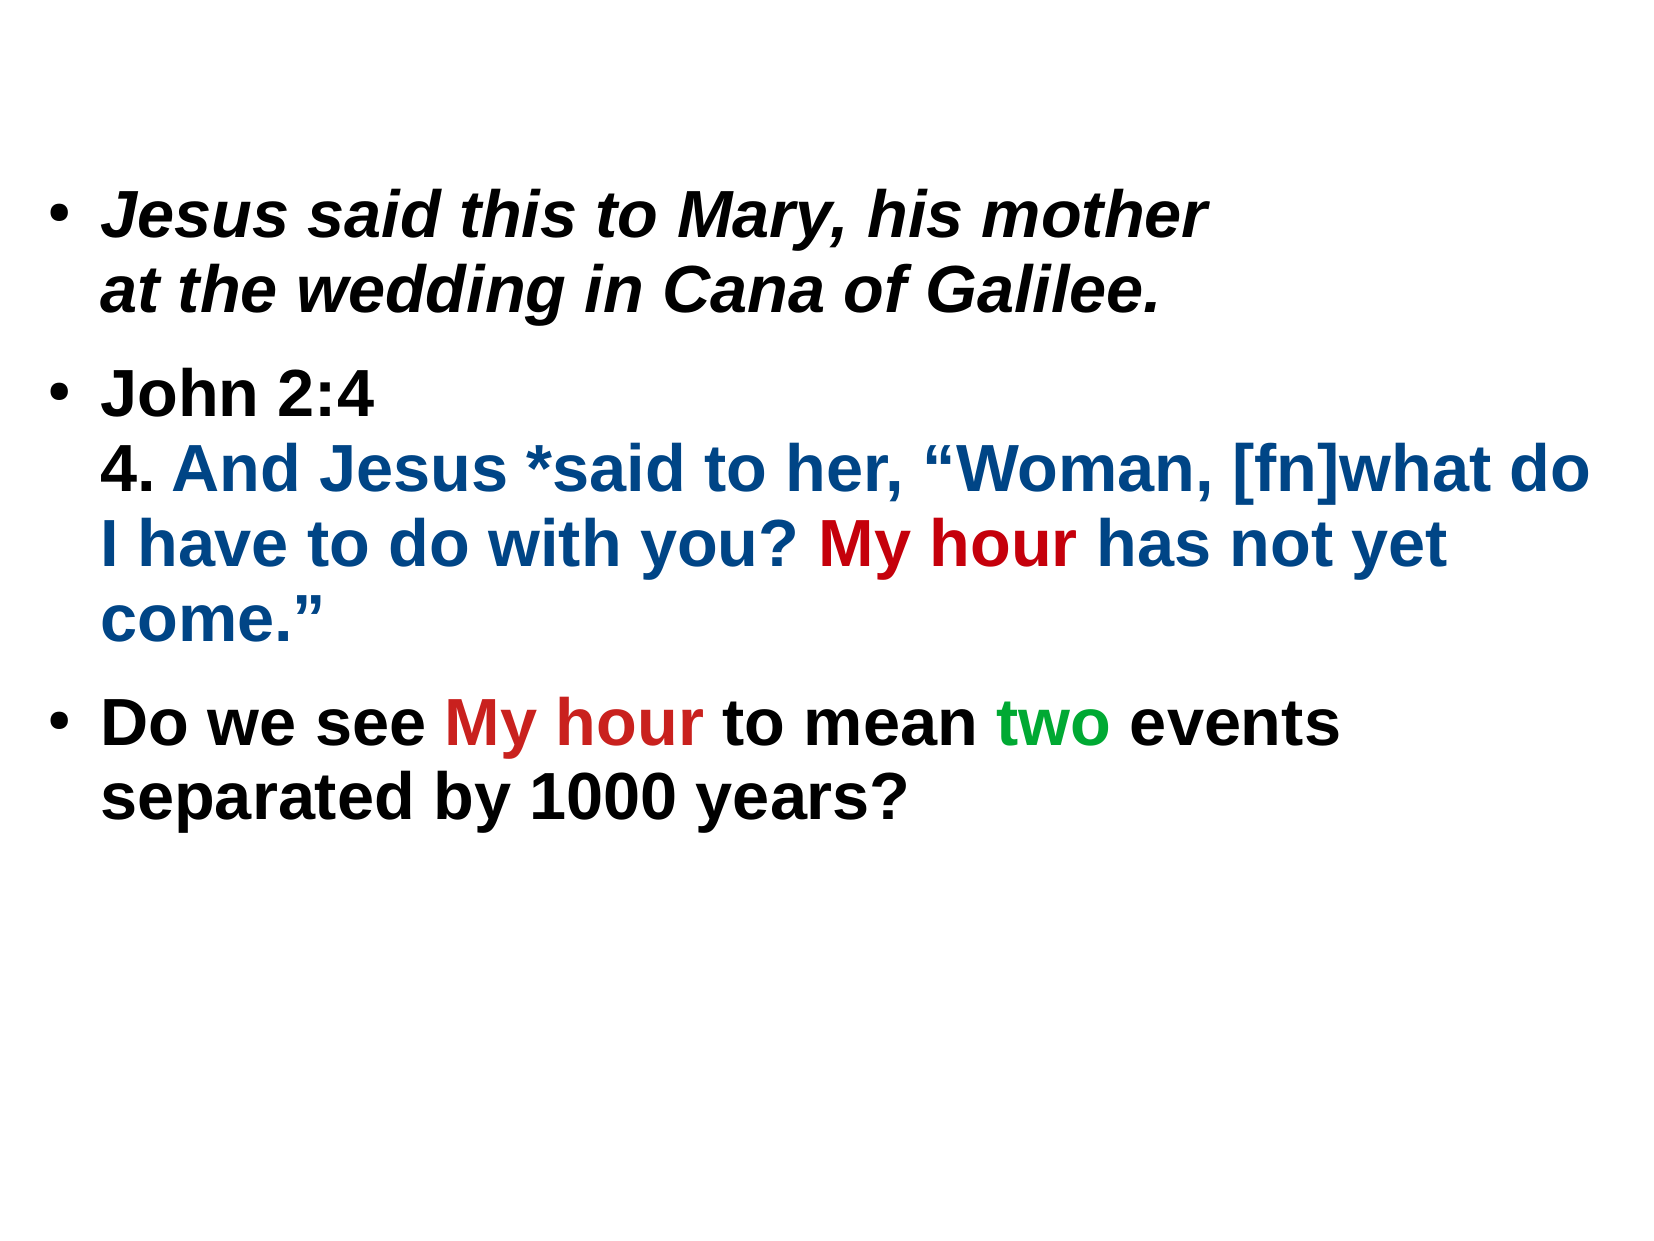

#
Jesus said this to Mary, his mother
at the wedding in Cana of Galilee.
John 2:4
4. And Jesus *said to her, “Woman, [fn]what do I have to do with you? My hour has not yet come.”
Do we see My hour to mean two events separated by 1000 years?